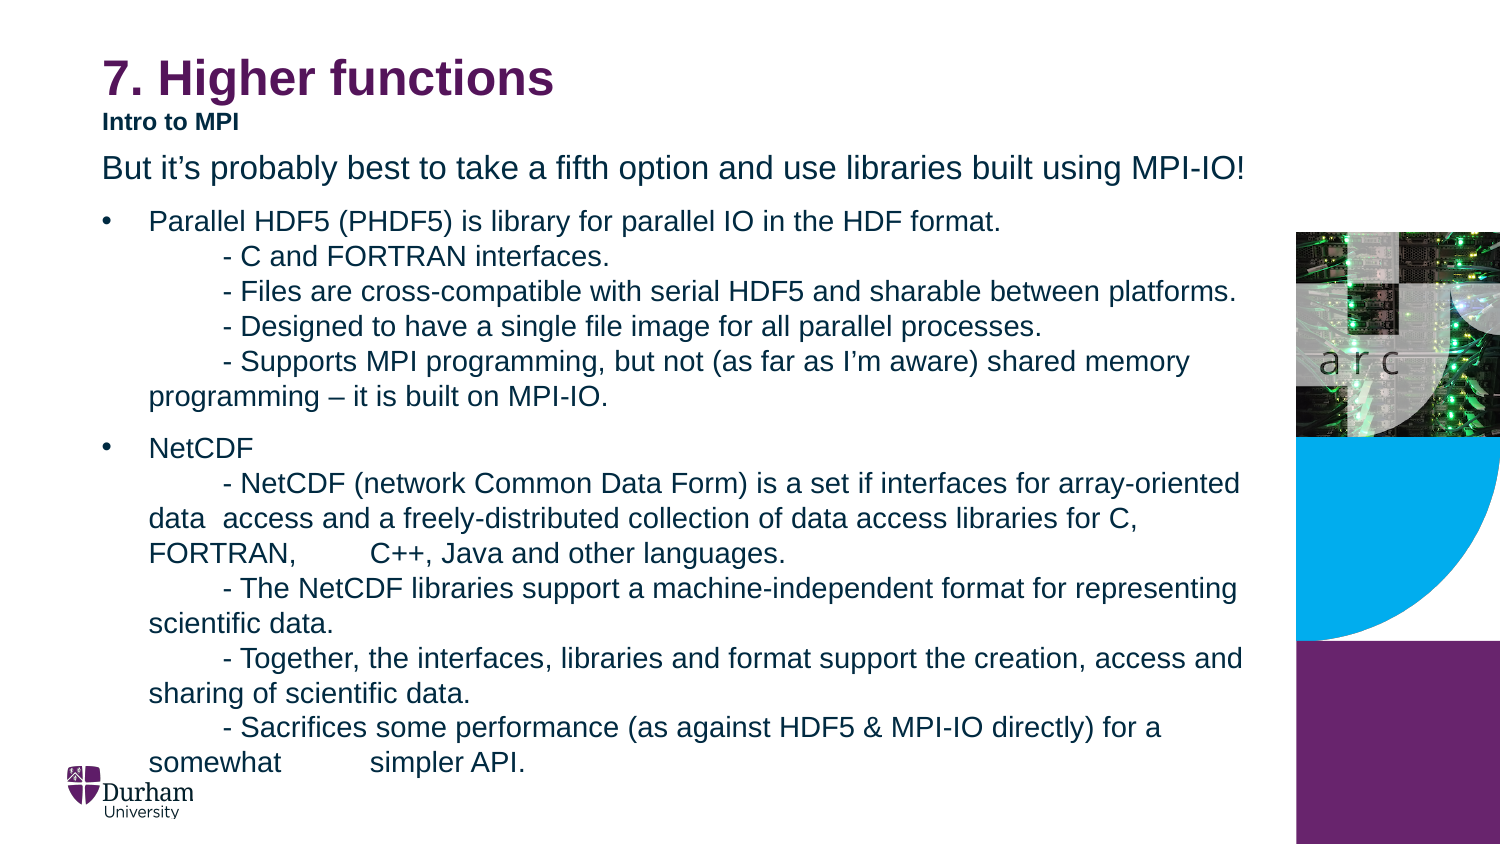

# 7. Higher functions Intro to MPI
But it’s probably best to take a fifth option and use libraries built using MPI-IO!
Parallel HDF5 (PHDF5) is library for parallel IO in the HDF format.
	- C and FORTRAN interfaces.
	- Files are cross-compatible with serial HDF5 and sharable between platforms.
	- Designed to have a single file image for all parallel processes.
	- Supports MPI programming, but not (as far as I’m aware) shared memory 	programming – it is built on MPI-IO.
NetCDF
	- NetCDF (network Common Data Form) is a set if interfaces for array-oriented data 	access and a freely-distributed collection of data access libraries for C, FORTRAN, 	C++, Java and other languages.
	- The NetCDF libraries support a machine-independent format for representing 	scientific data.
	- Together, the interfaces, libraries and format support the creation, access and 	sharing of scientific data.
	- Sacrifices some performance (as against HDF5 & MPI-IO directly) for a somewhat 		simpler API.